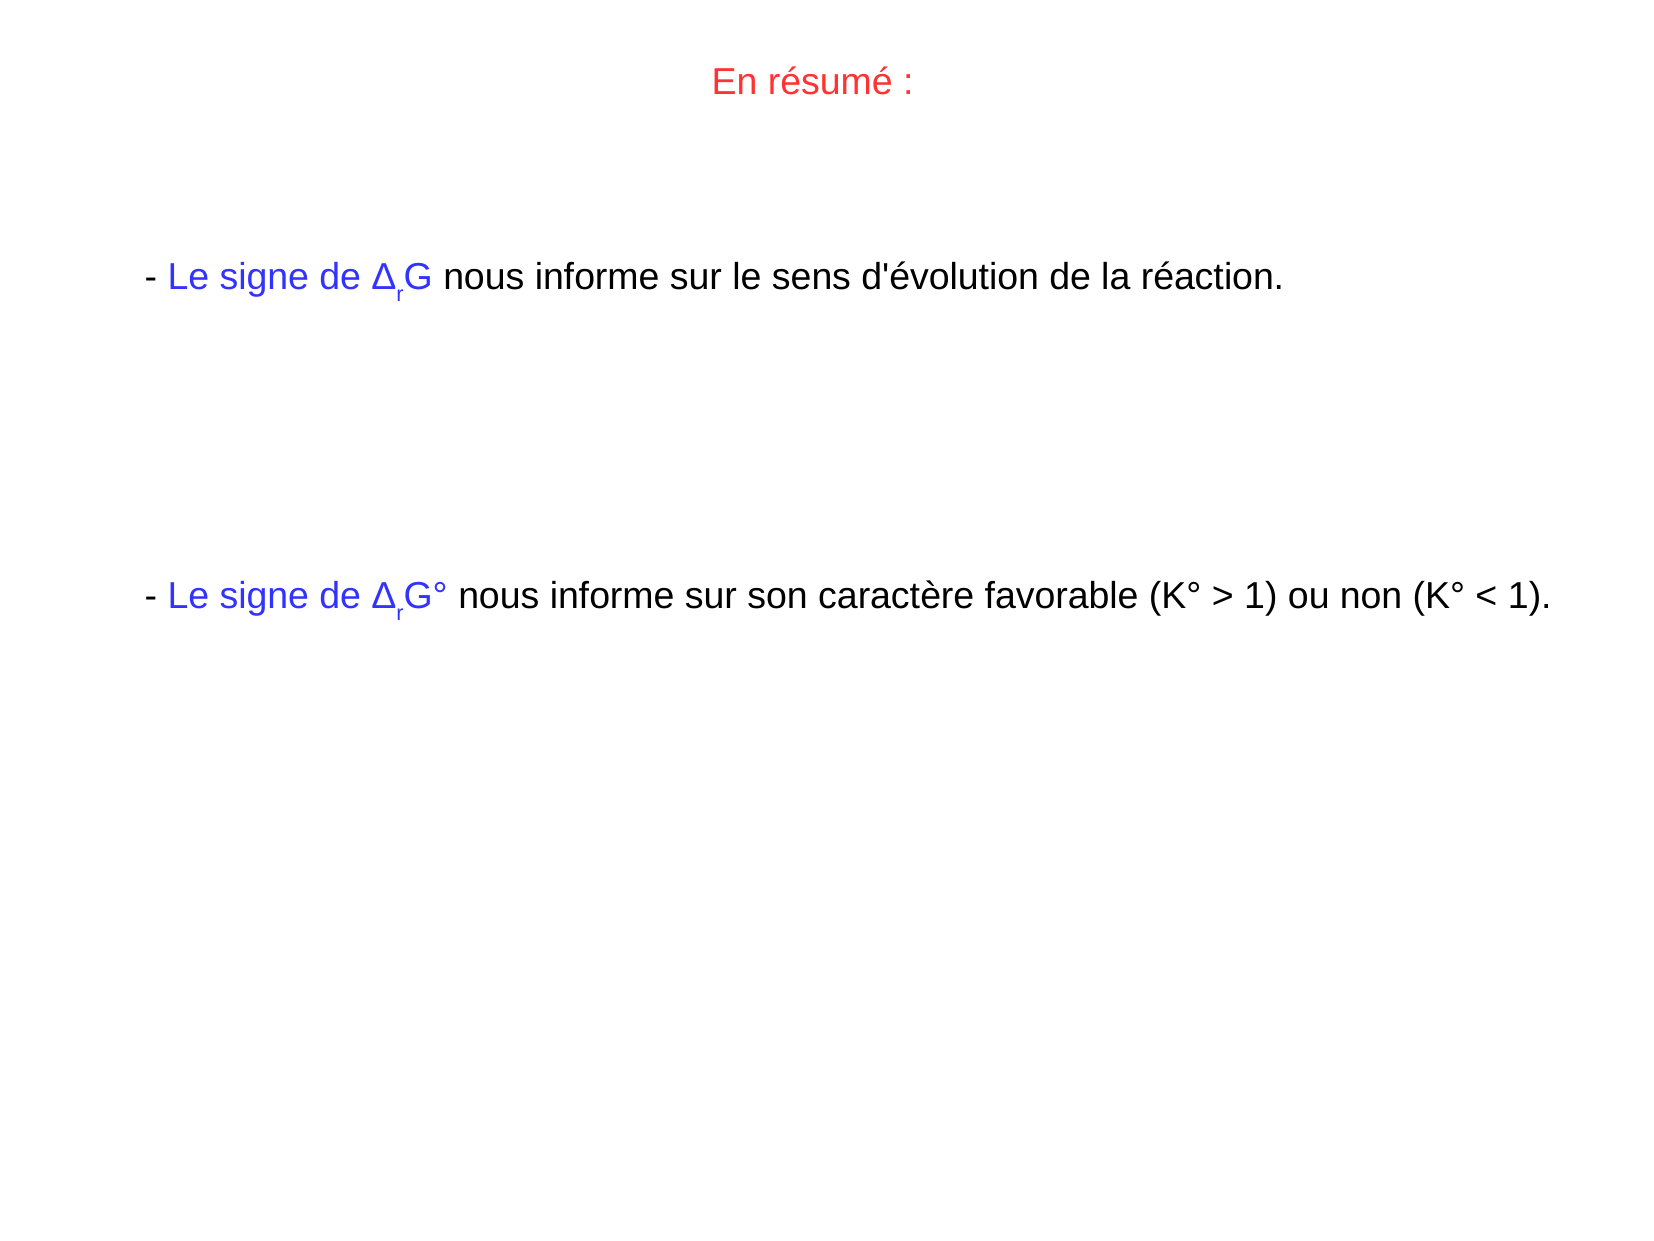

En résumé :
- Le signe de ΔrG nous informe sur le sens d'évolution de la réaction.
- Le signe de ΔrG° nous informe sur son caractère favorable (K° > 1) ou non (K° < 1).